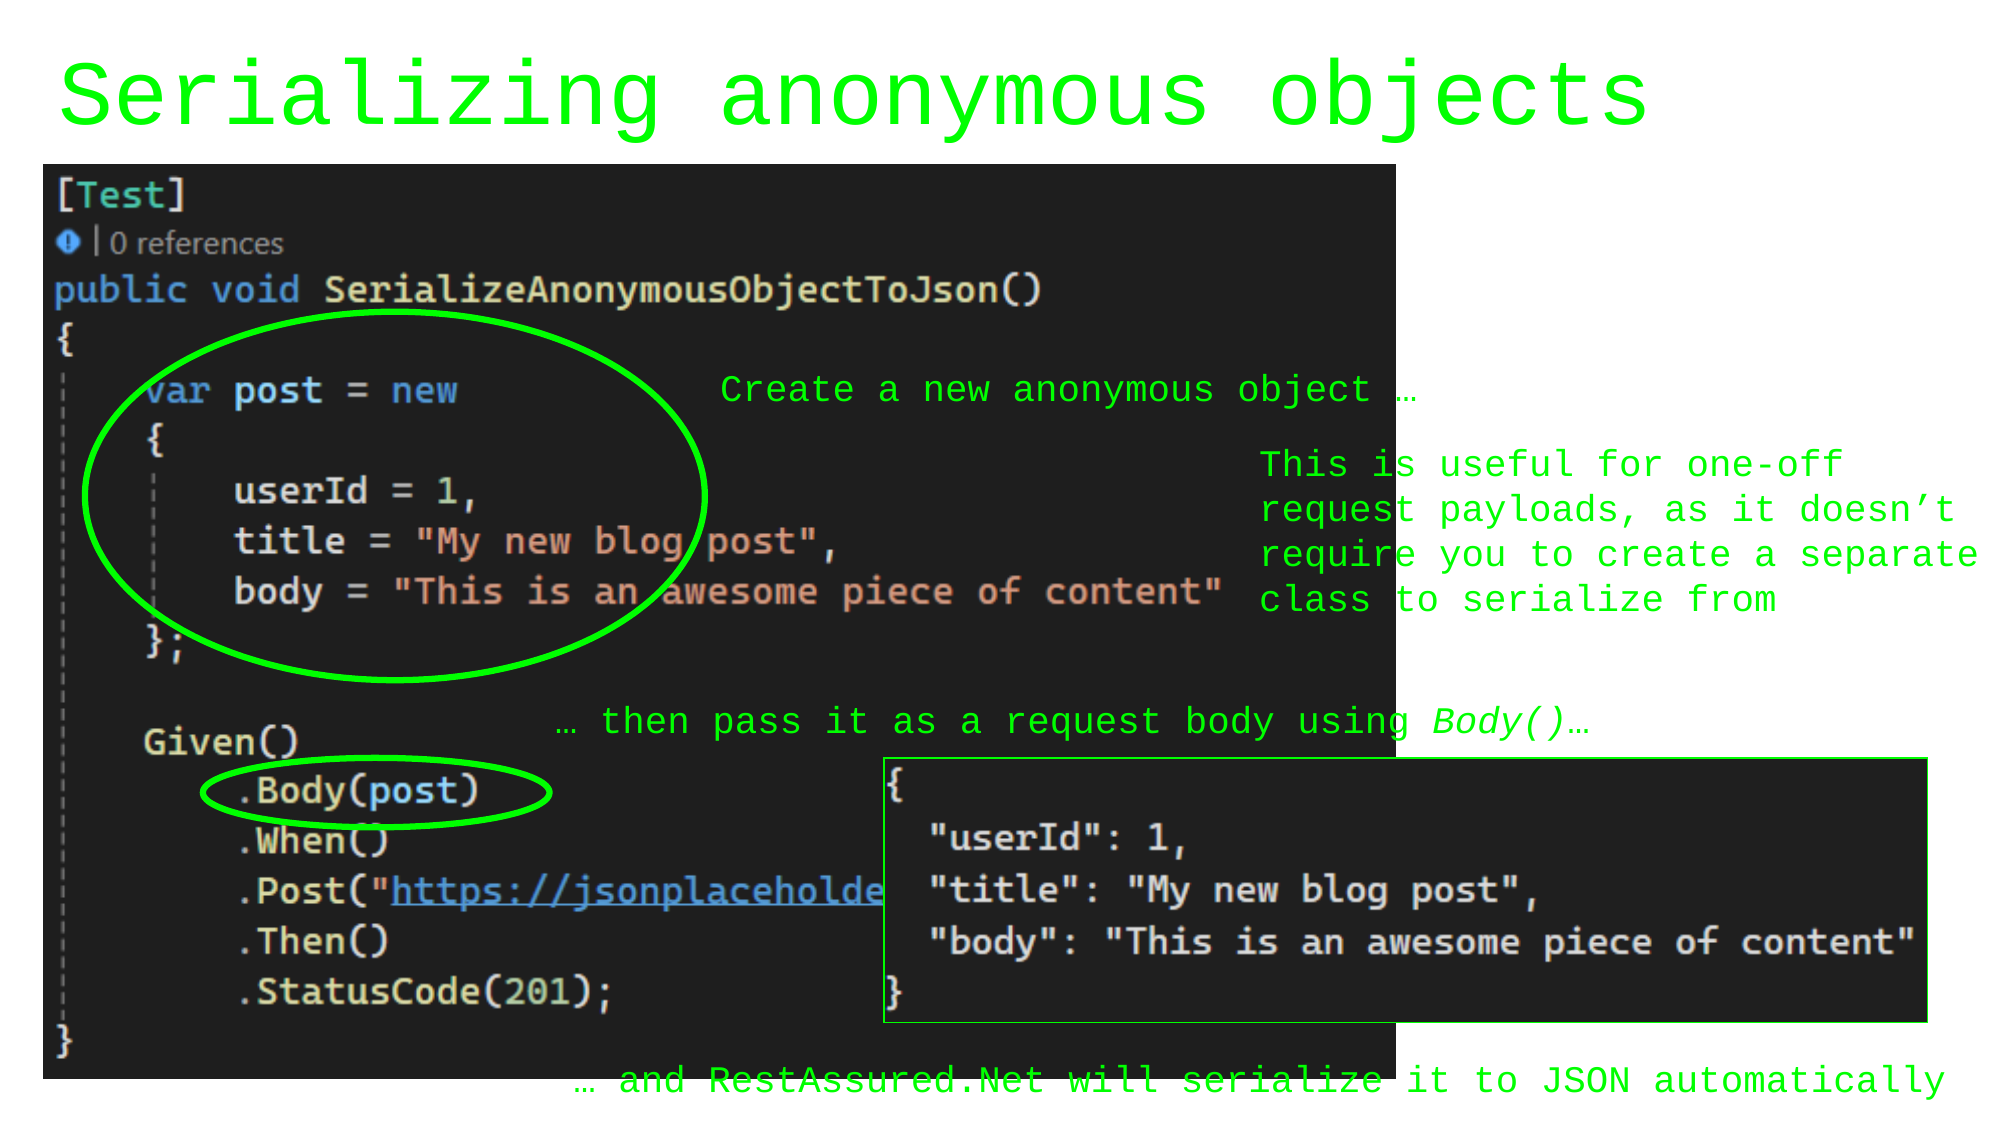

# Serializing anonymous objects
Create a new anonymous object …
This is useful for one-off request payloads, as it doesn’t require you to create a separate class to serialize from
… then pass it as a request body using Body()…
… and RestAssured.Net will serialize it to JSON automatically